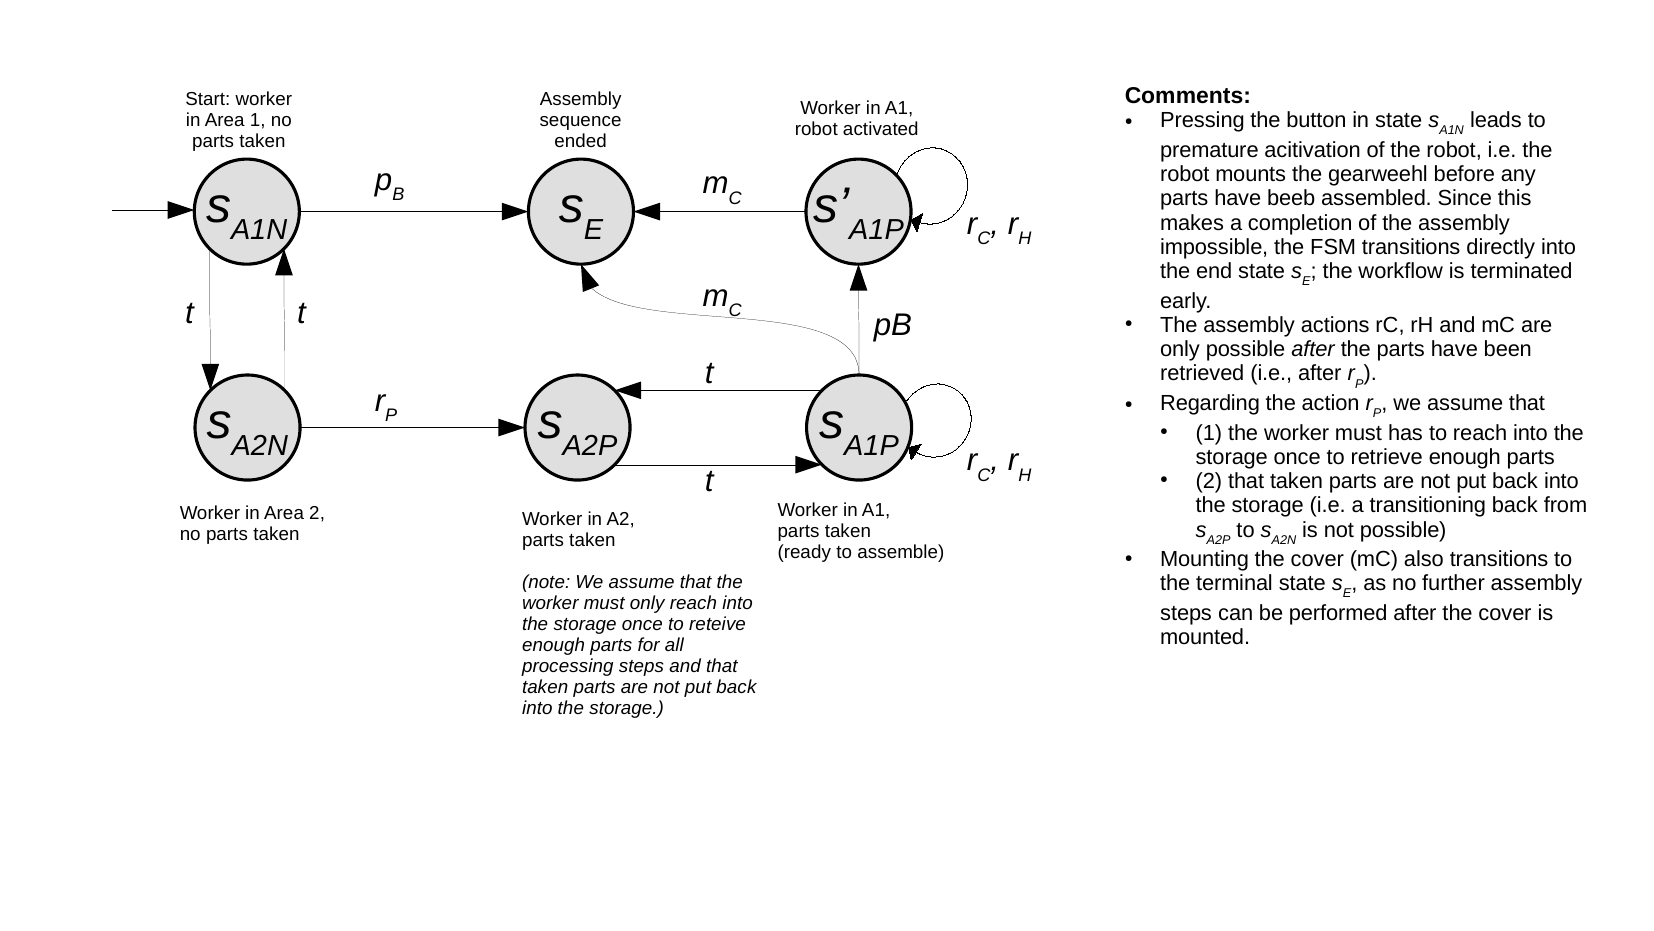

Comments:
Pressing the button in state sA1N leads to premature acitivation of the robot, i.e. the robot mounts the gearweehl before any parts have beeb assembled. Since this makes a completion of the assembly impossible, the FSM transitions directly into the end state sE; the workflow is terminated early.
The assembly actions rC, rH and mC are only possible after the parts have been retrieved (i.e., after rP).
Regarding the action rP, we assume that
(1) the worker must has to reach into the storage once to retrieve enough parts
(2) that taken parts are not put back into the storage (i.e. a transitioning back from sA2P to sA2N is not possible)
Mounting the cover (mC) also transitions to the terminal state sE, as no further assembly steps can be performed after the cover is mounted.
Start: worker
in Area 1, no
parts taken
Assembly
sequence
ended
Worker in A1,
robot activated
pB
mC
sA1N
sE
s’A1P
rC, rH
mC
t
t
pB
t
sA2N
sA2P
sA1P
rP
rC, rH
t
Worker in A1,
parts taken
(ready to assemble)
Worker in Area 2,
no parts taken
Worker in A2,
parts taken
(note: We assume that the worker must only reach into the storage once to reteive enough parts for all processing steps and that taken parts are not put back into the storage.)